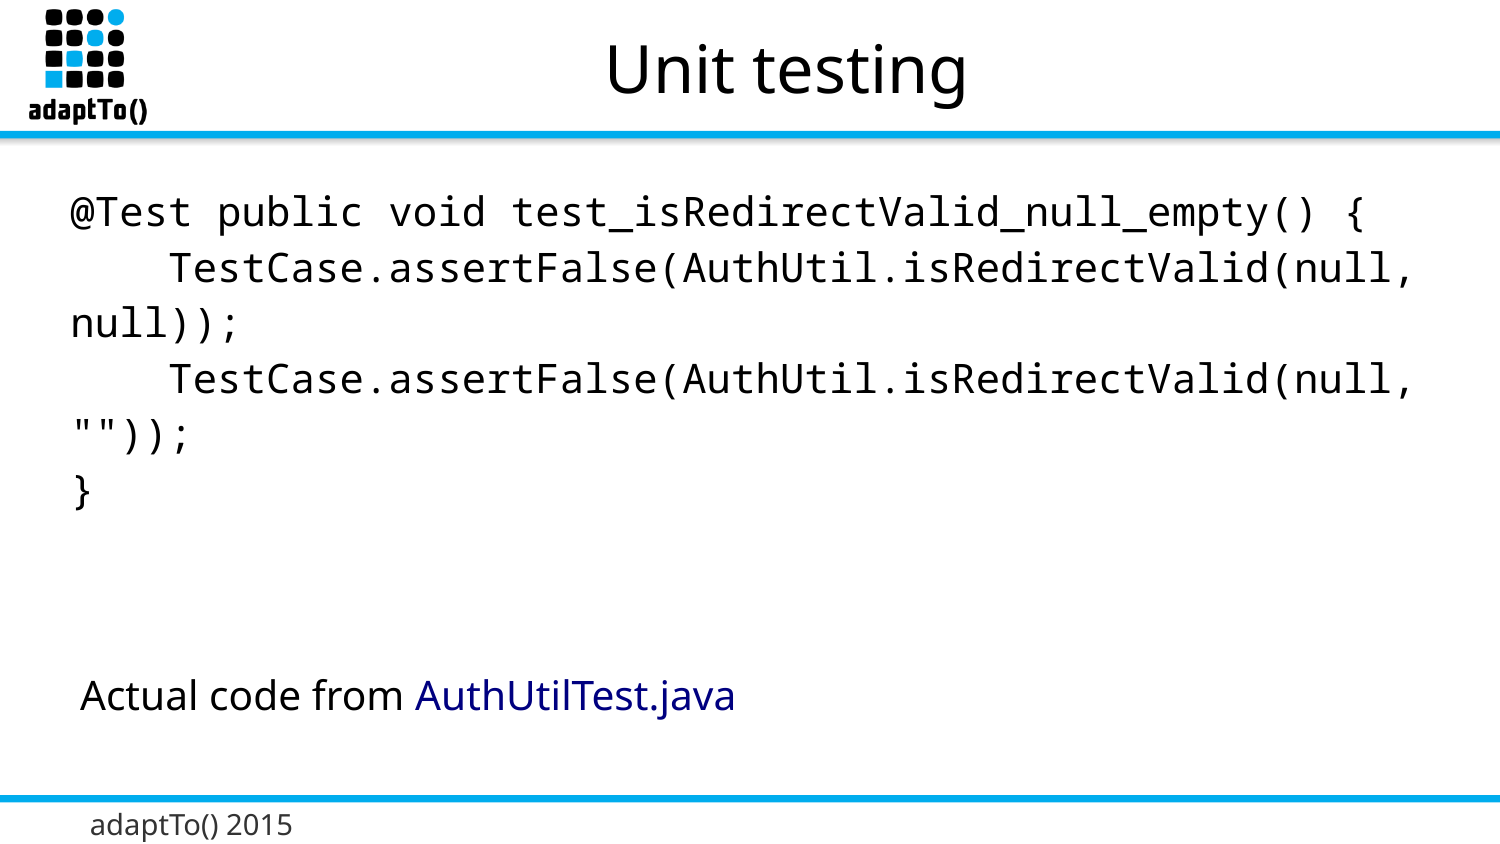

# Unit testing
@Test public void test_isRedirectValid_null_empty() {
 TestCase.assertFalse(AuthUtil.isRedirectValid(null, null));
 TestCase.assertFalse(AuthUtil.isRedirectValid(null, ""));
}
Actual code from AuthUtilTest.java